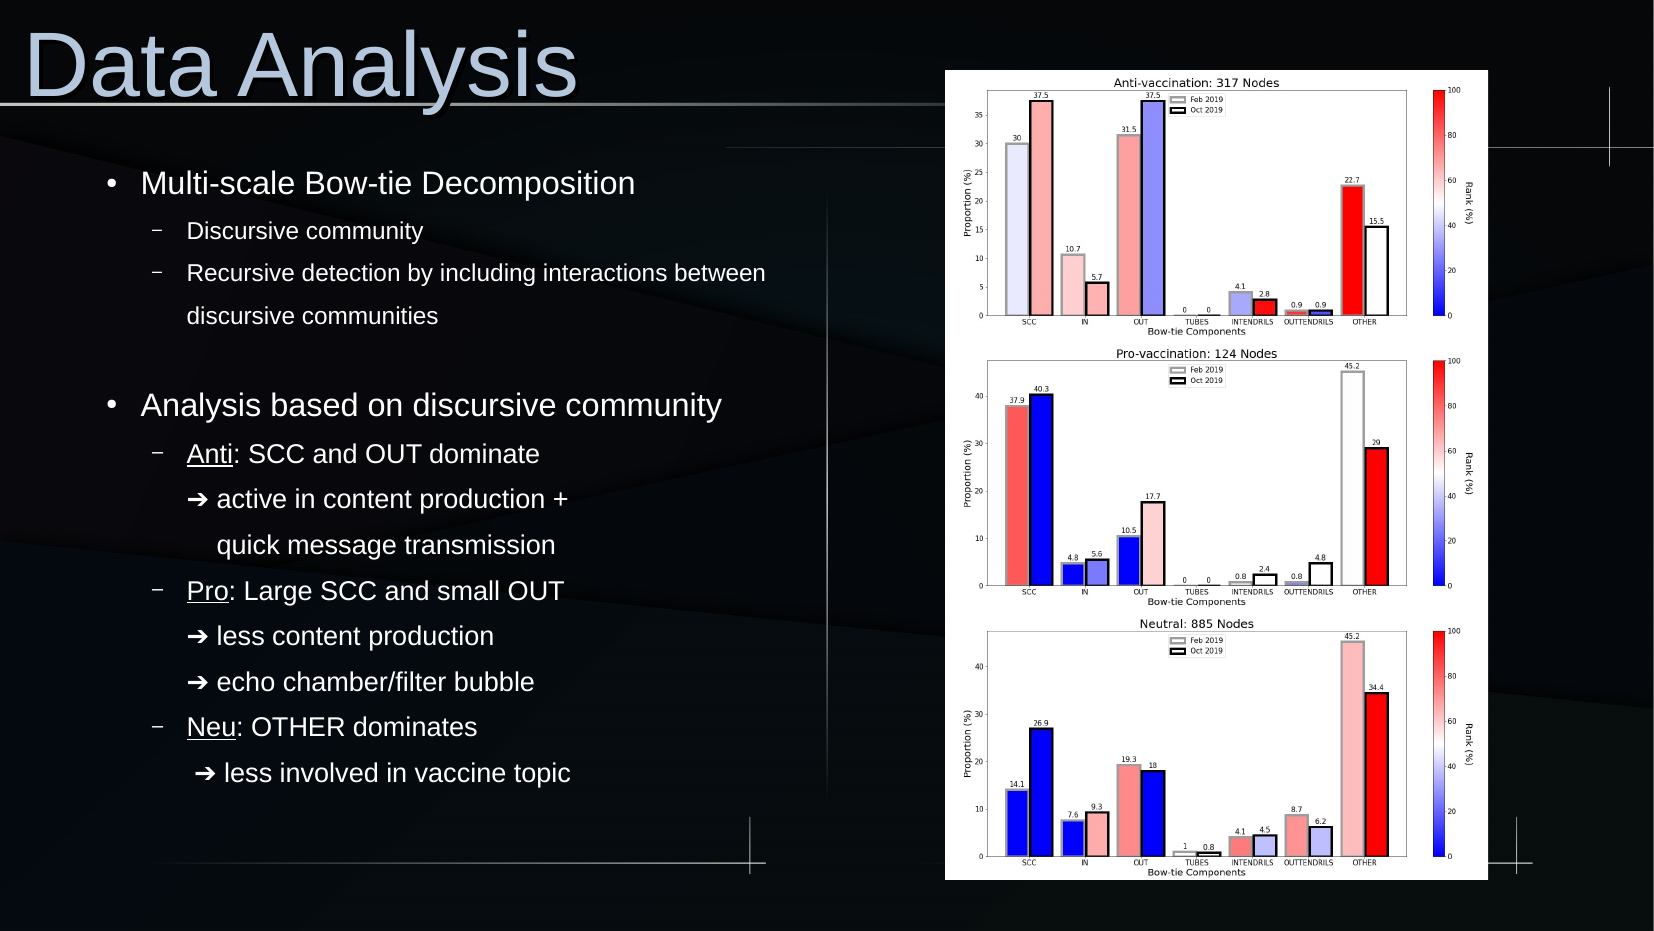

# Data Analysis
Multi-scale Bow-tie Decomposition
Discursive community
Recursive detection by including interactions between
discursive communities
Analysis based on discursive community
Anti: SCC and OUT dominate
➔ active in content production +
 quick message transmission
Pro: Large SCC and small OUT
➔ less content production
➔ echo chamber/filter bubble
Neu: OTHER dominates
 ➔ less involved in vaccine topic